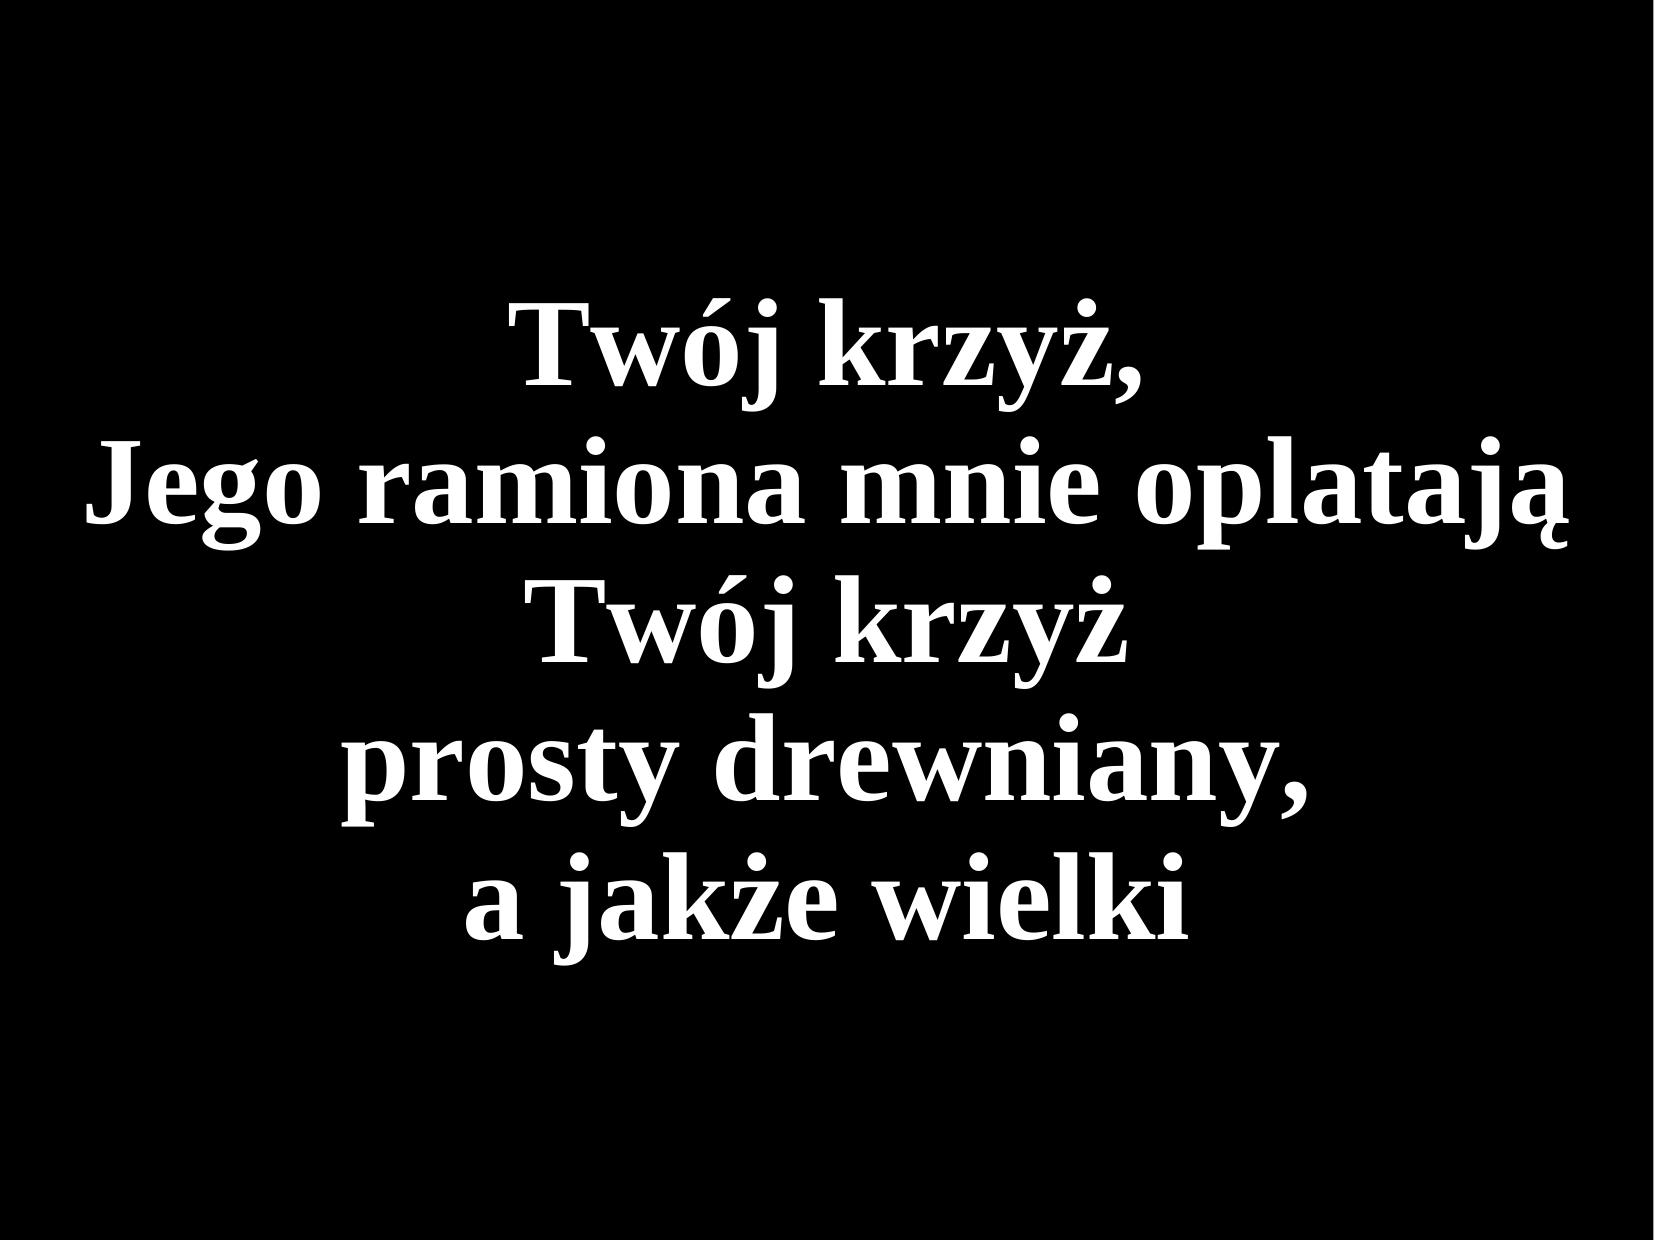

# Twój krzyż, Jego ramiona mnie oplatają Twój krzyż prosty drewniany, a jakże wielki